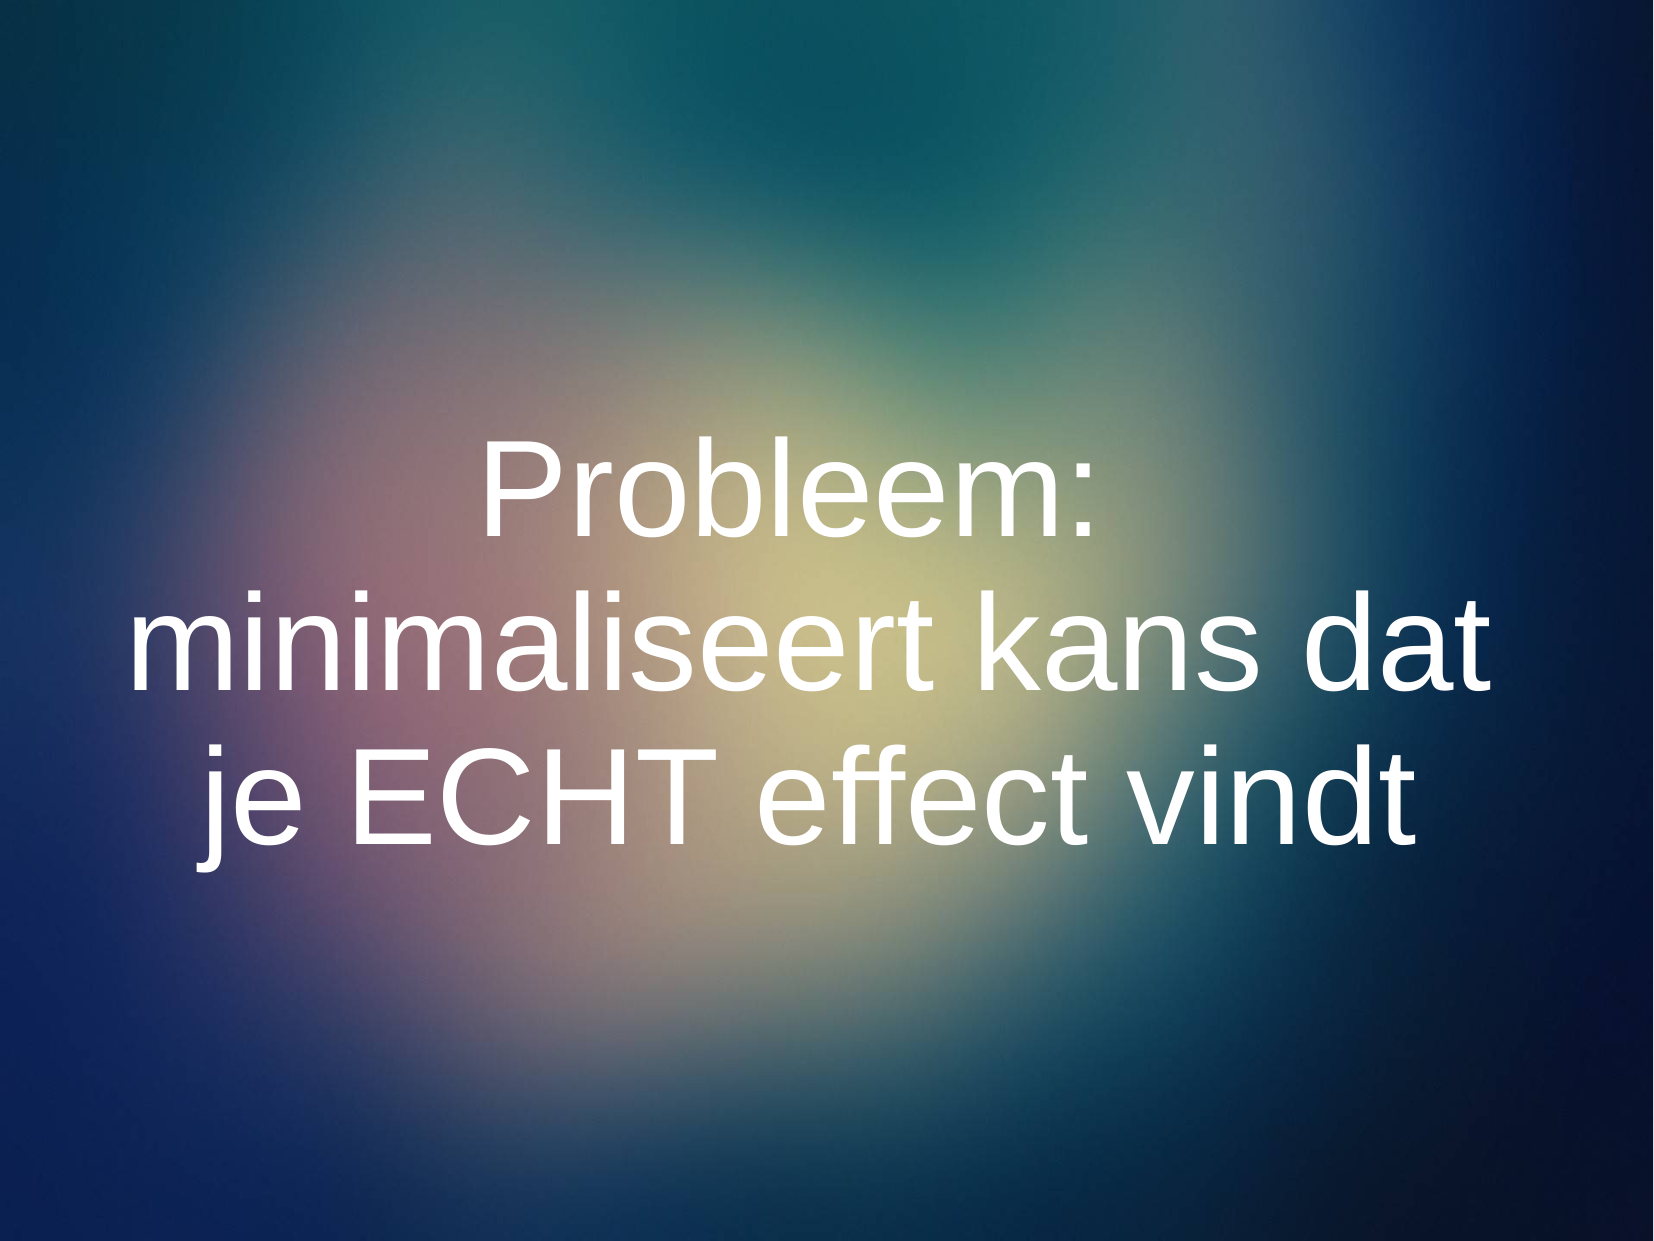

Probleem: minimaliseert kans dat je ECHT effect vindt